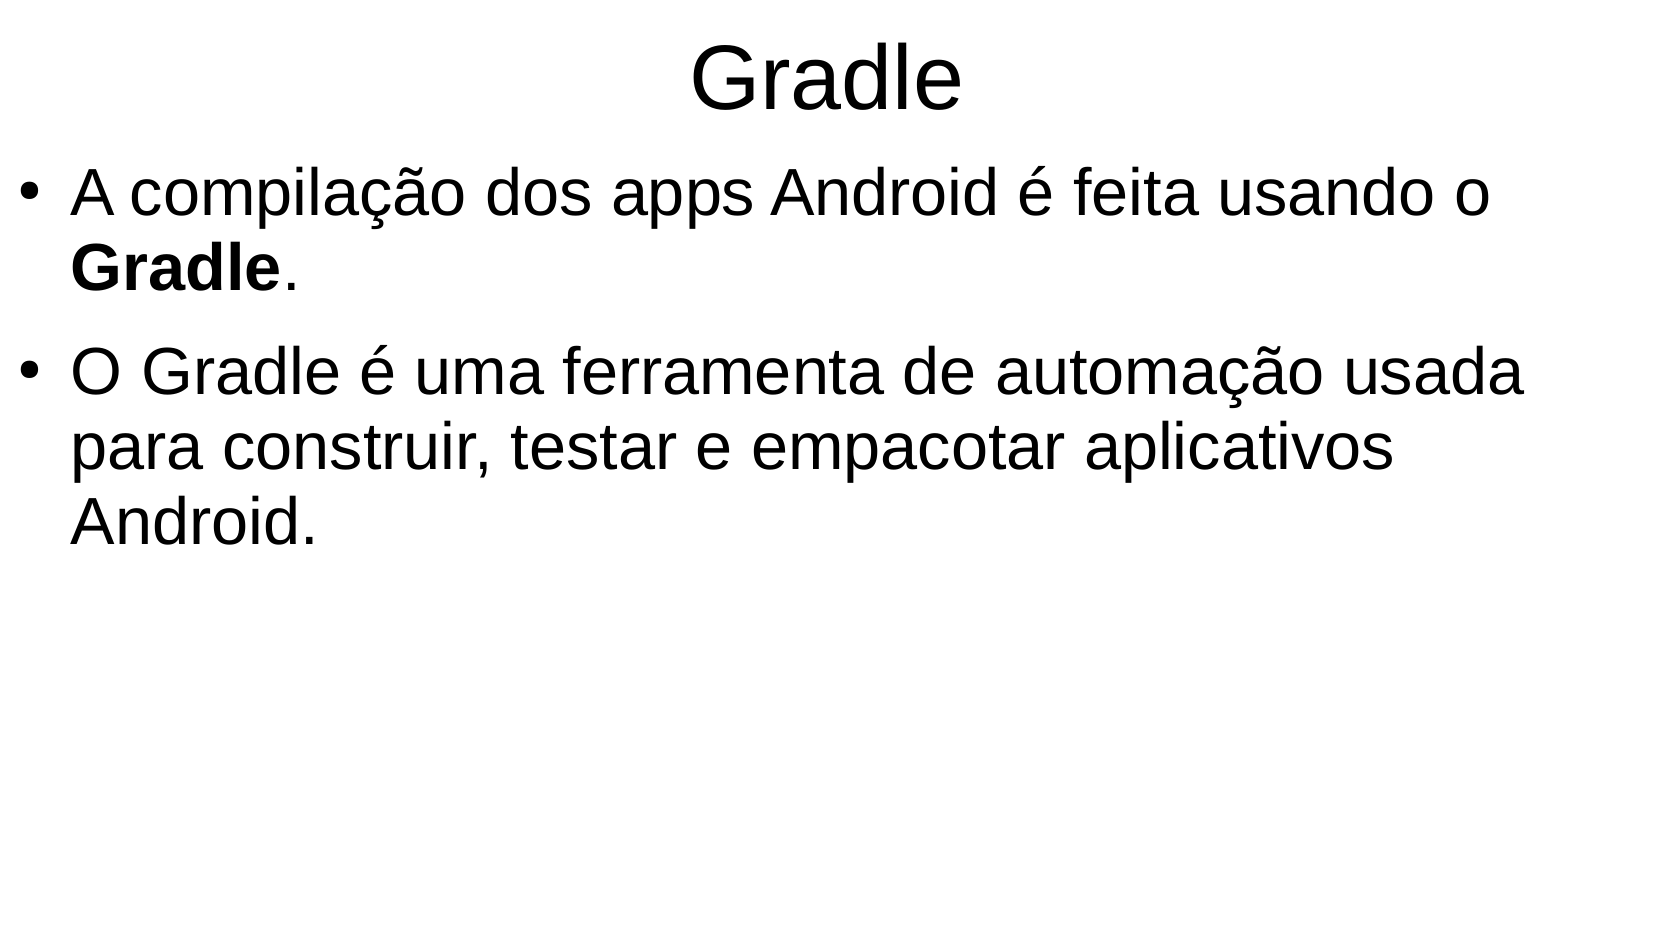

# Gradle
A compilação dos apps Android é feita usando o Gradle.
O Gradle é uma ferramenta de automação usada para construir, testar e empacotar aplicativos Android.